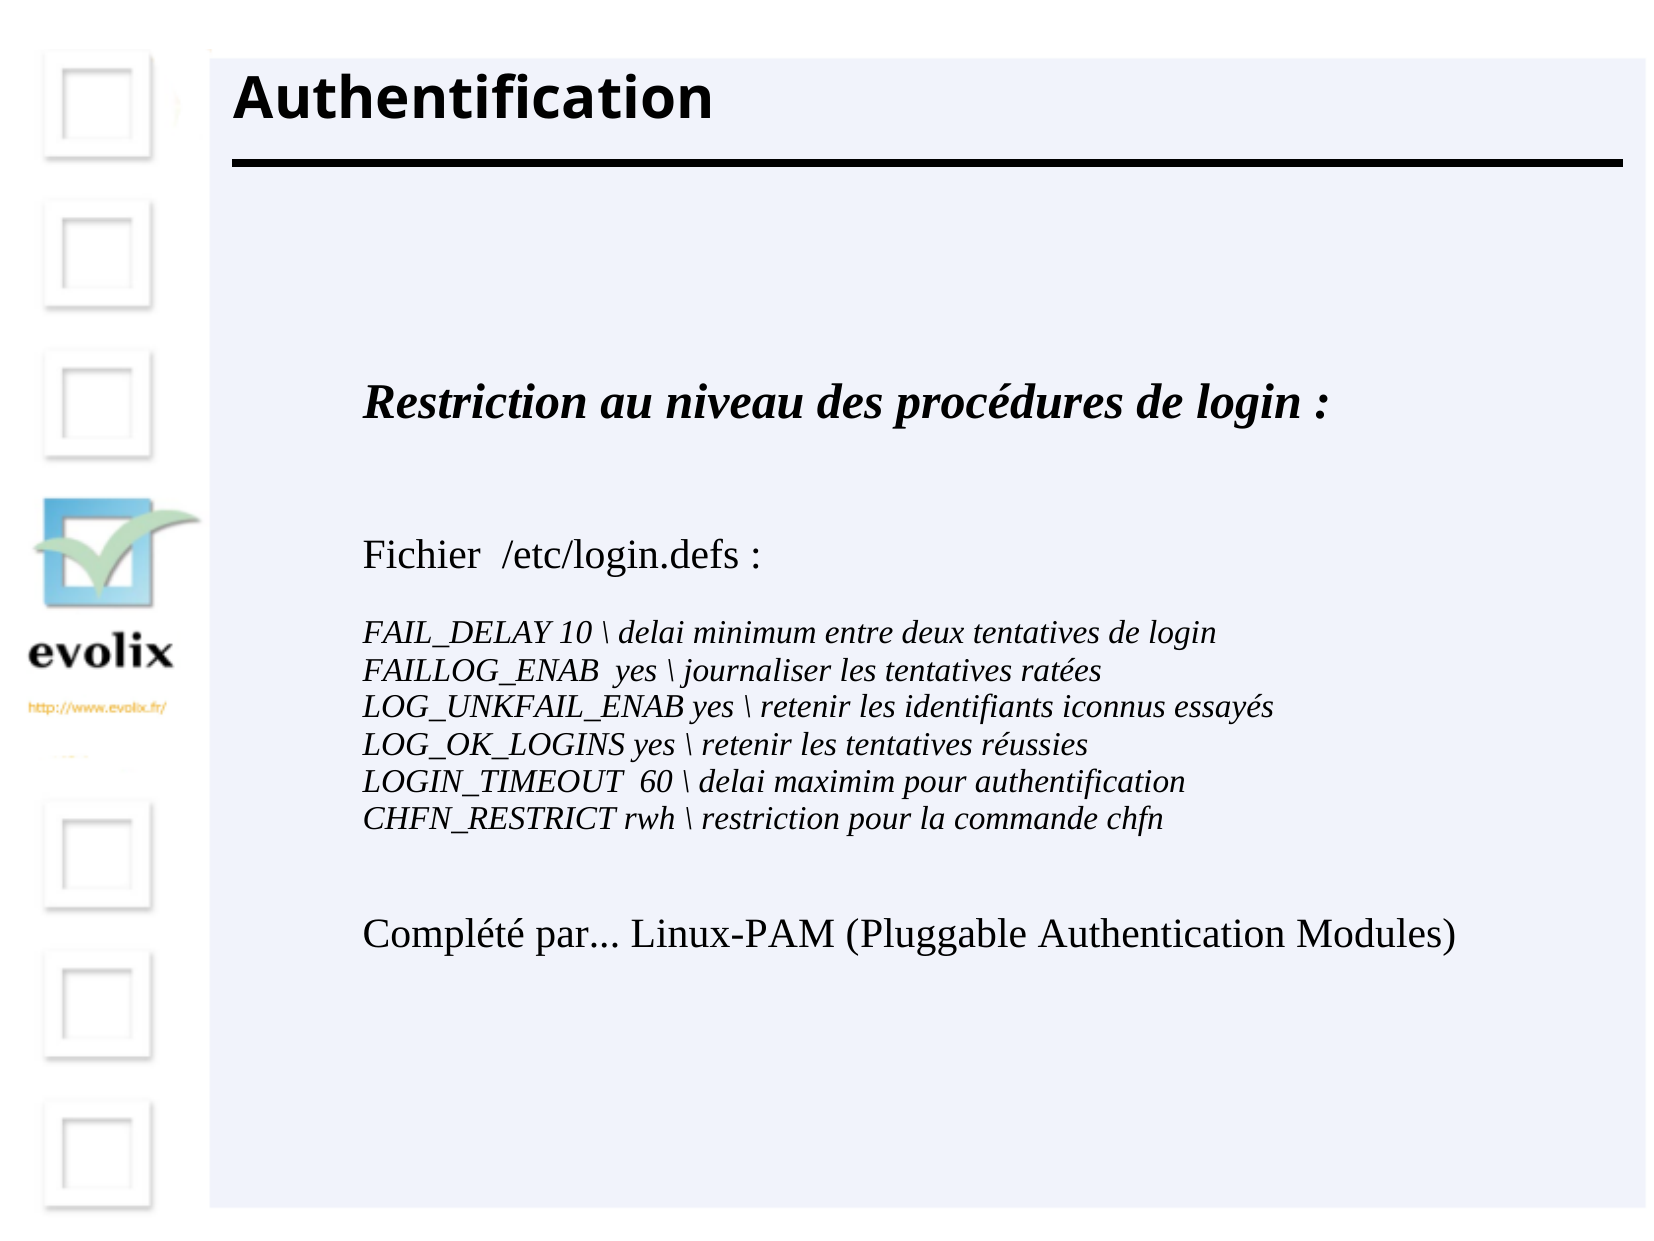

Authentification
# Restriction au niveau des procédures de login :
Fichier /etc/login.defs :
FAIL_DELAY 10 \ delai minimum entre deux tentatives de login
FAILLOG_ENAB yes \ journaliser les tentatives ratées
LOG_UNKFAIL_ENAB yes \ retenir les identifiants iconnus essayés
LOG_OK_LOGINS yes \ retenir les tentatives réussies
LOGIN_TIMEOUT 60 \ delai maximim pour authentification
CHFN_RESTRICT rwh \ restriction pour la commande chfn
Complété par... Linux-PAM (Pluggable Authentication Modules)